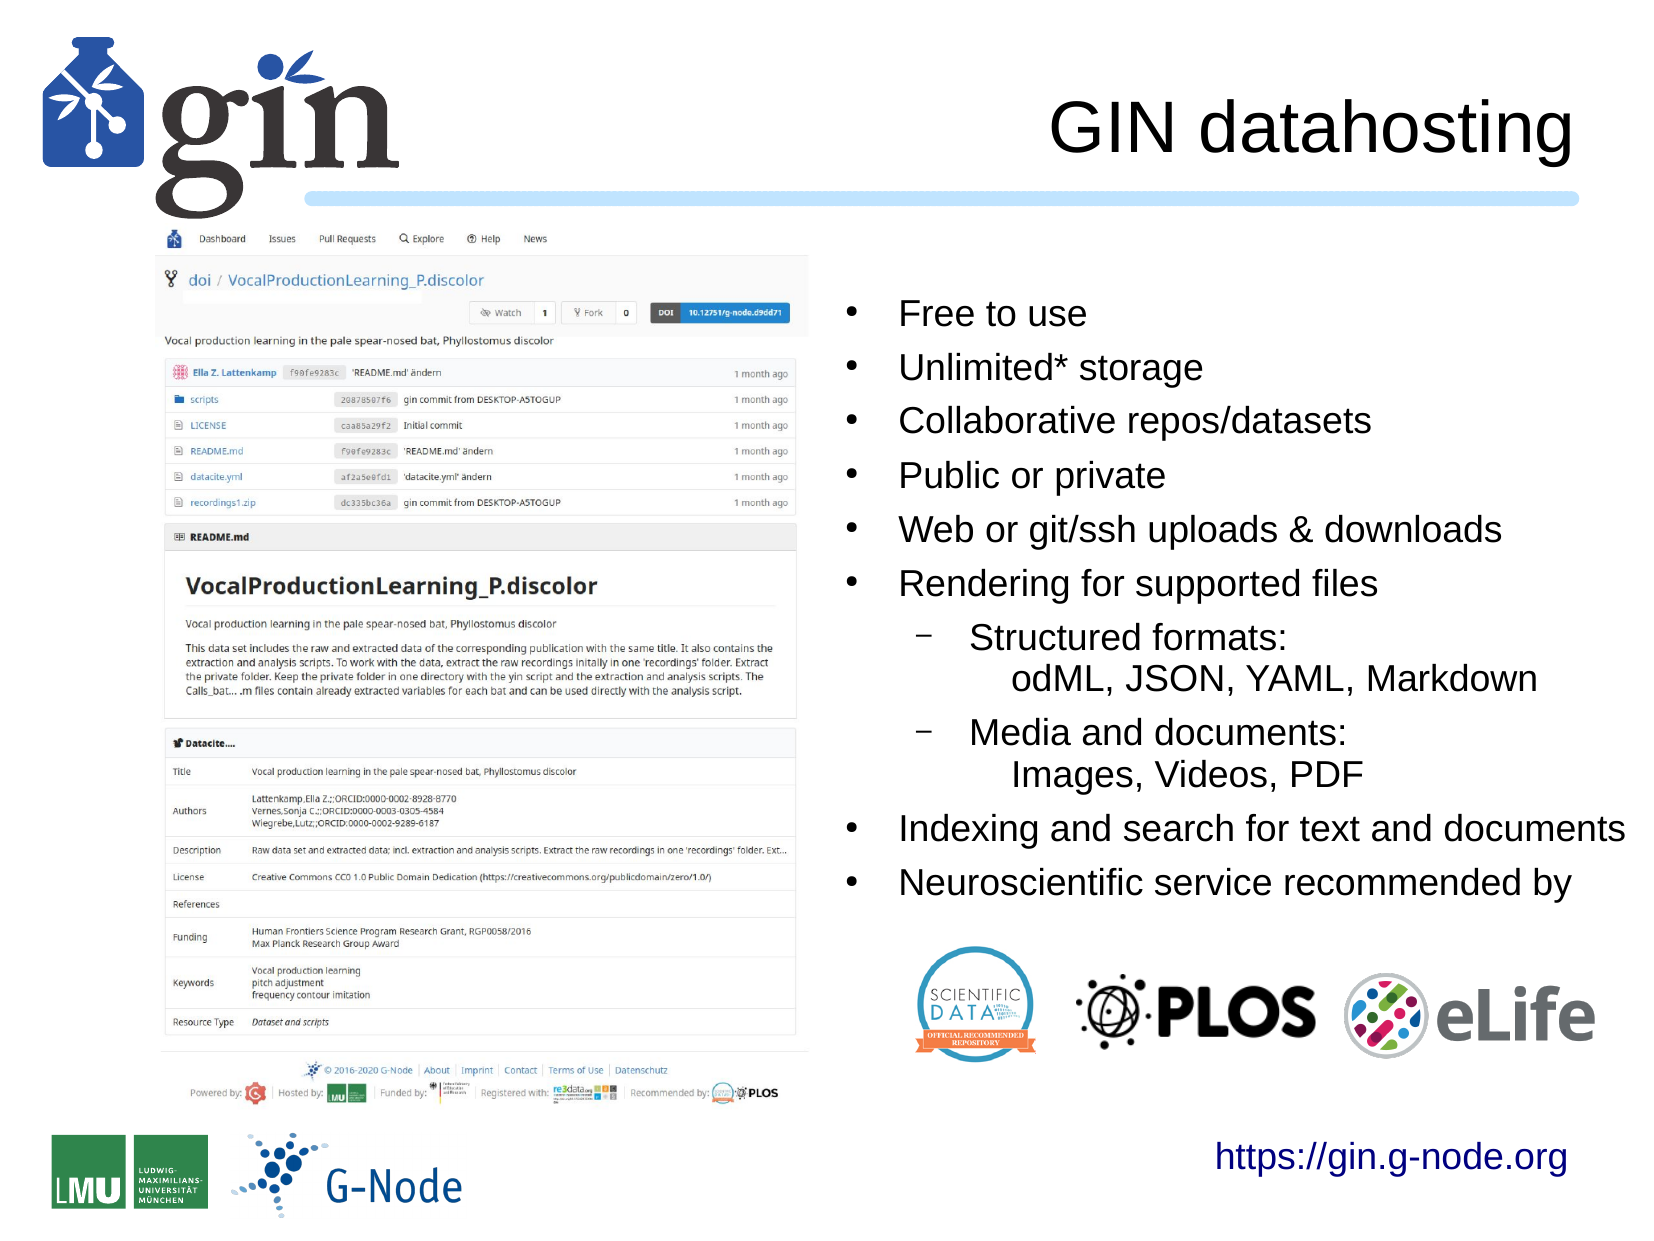

GIN datahosting
# Free to use
Unlimited* storage
Collaborative repos/datasets
Public or private
Web or git/ssh uploads & downloads
Rendering for supported files
Structured formats:
 odML, JSON, YAML, Markdown
Media and documents:
 Images, Videos, PDF
Indexing and search for text and documents
Neuroscientific service recommended by
https://gin.g-node.org